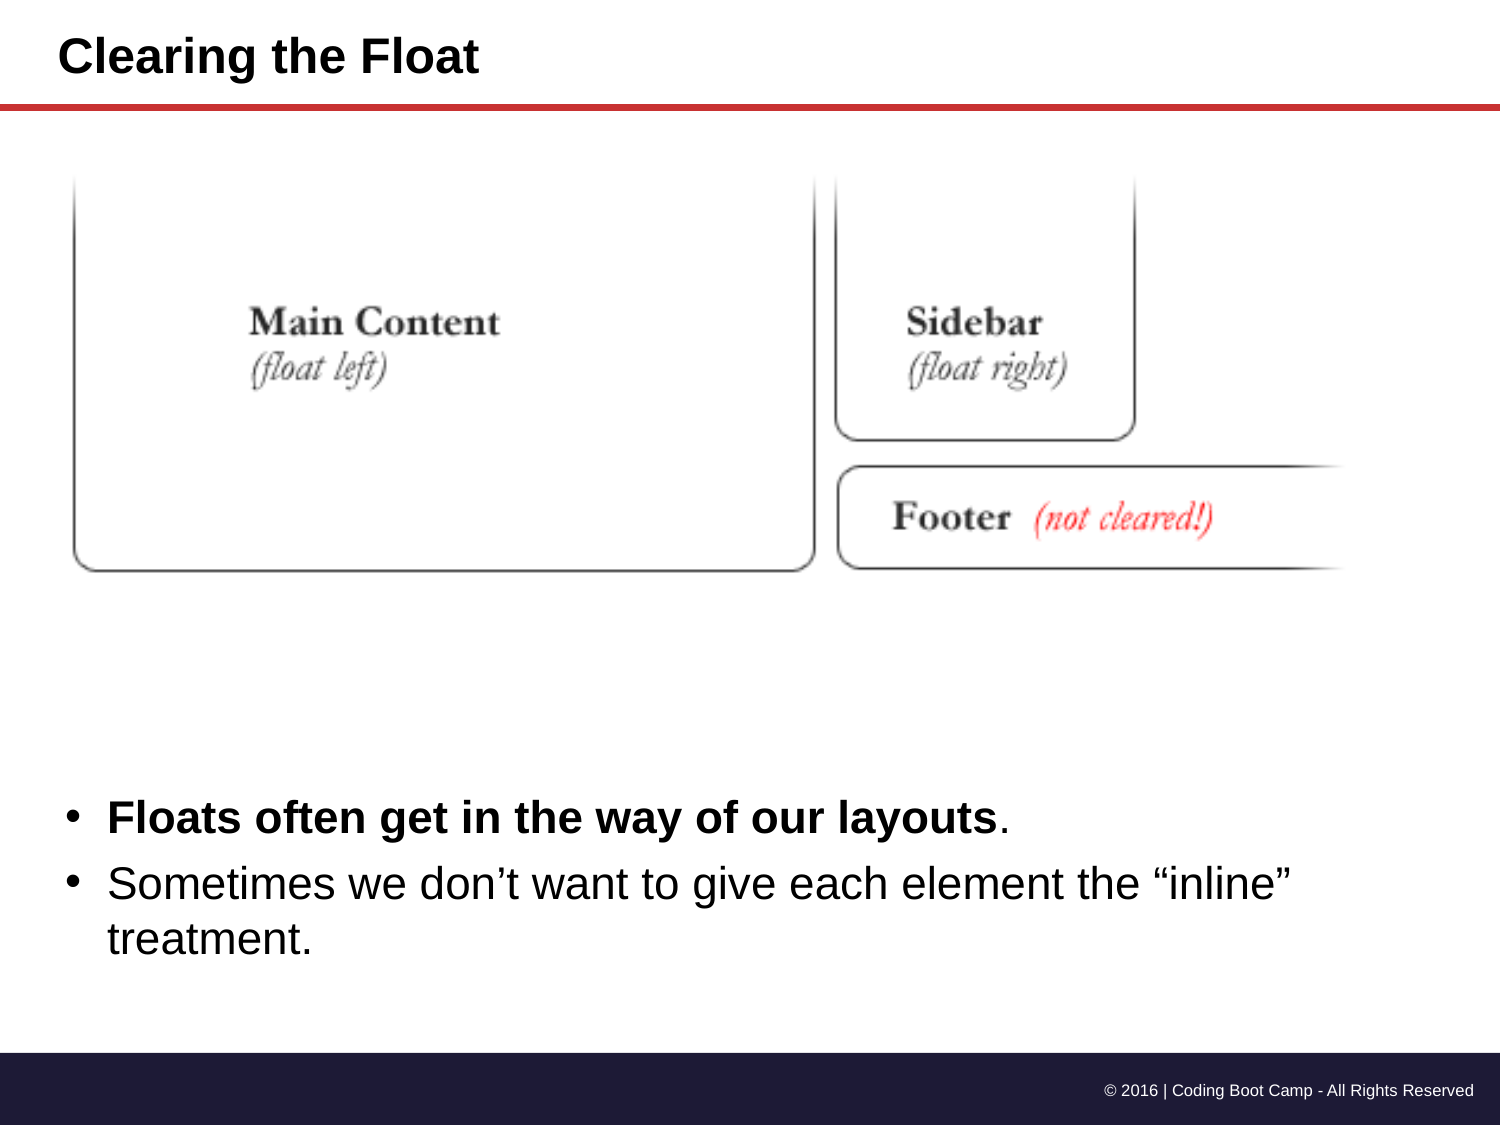

Clearing the Float
Floats often get in the way of our layouts.
Sometimes we don’t want to give each element the “inline” treatment.